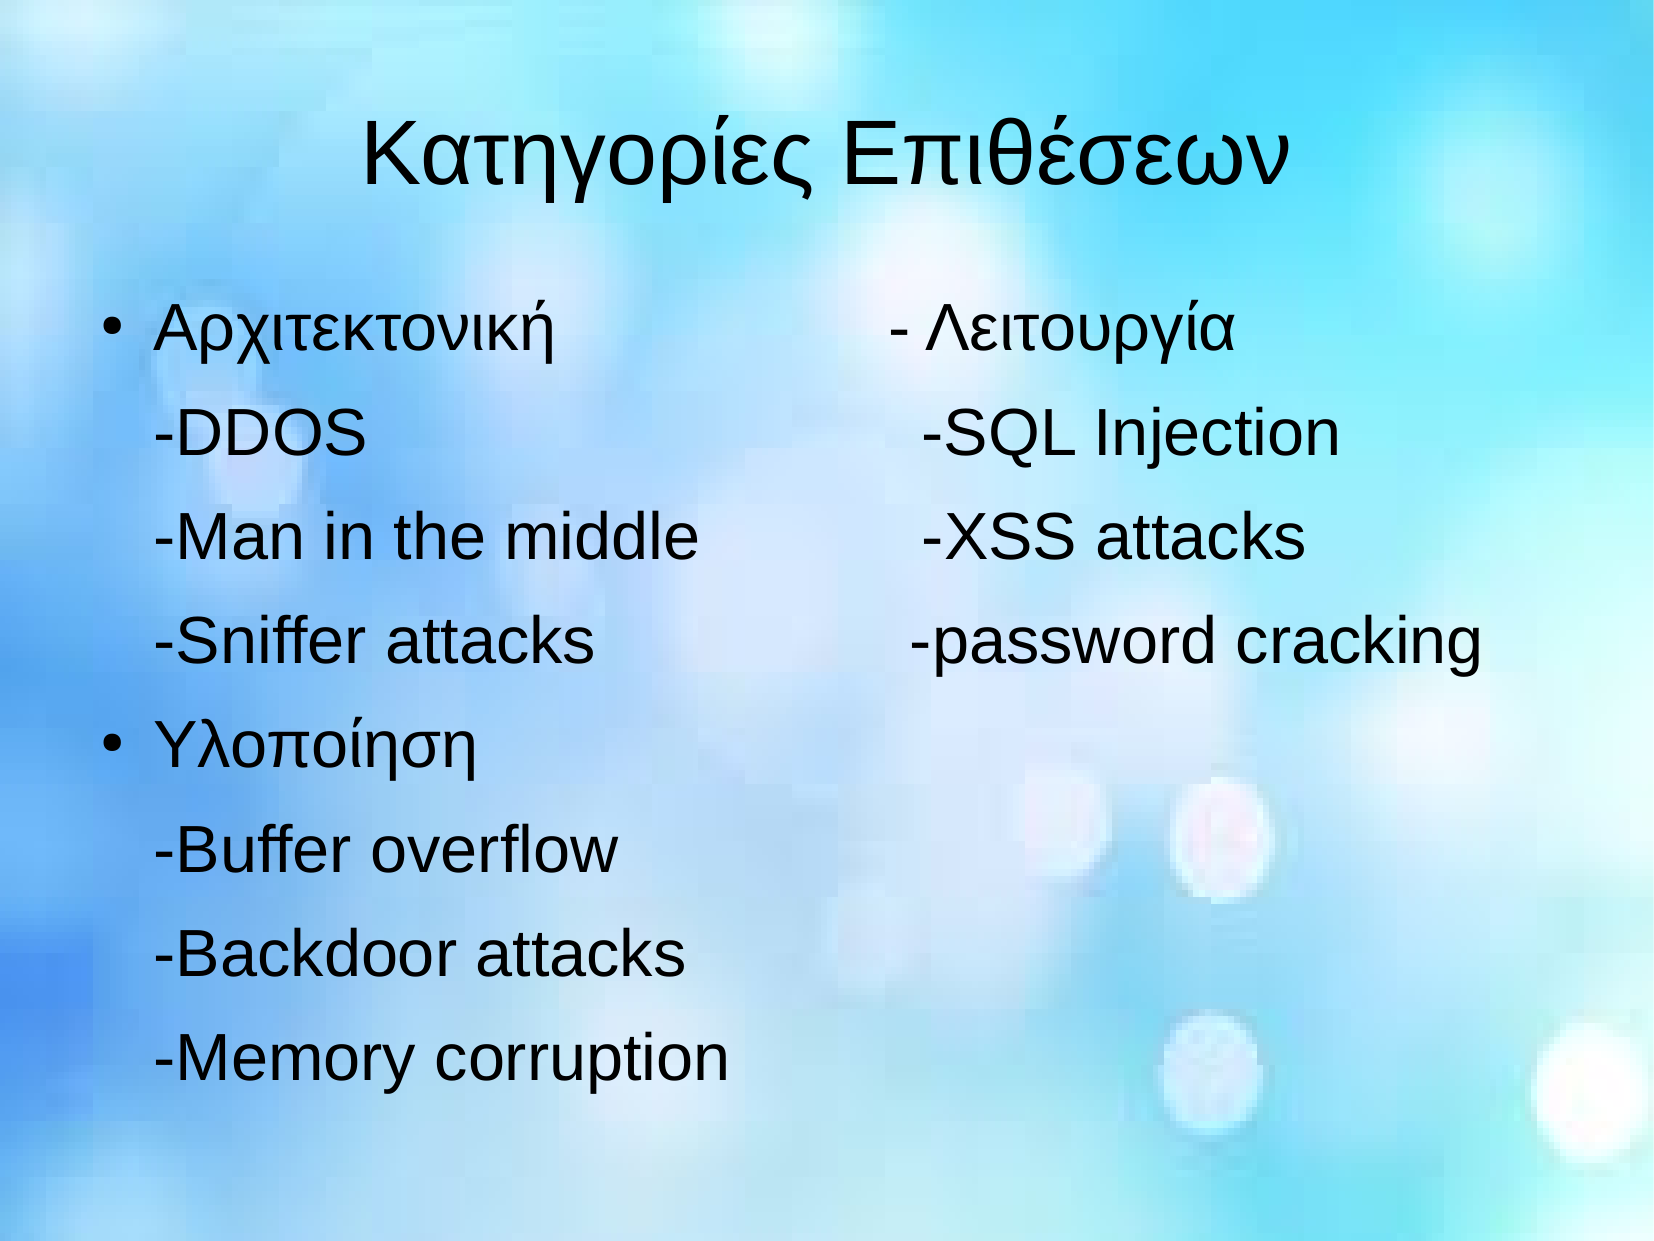

# Κατηγορίες Επιθέσεων
Αρχιτεκτονική - Λειτουργία
-DDOS -SQL Injection
-Man in the middle -XSS attacks
-Sniffer attacks -password cracking
Υλοποίηση
-Buffer overflow
-Backdoor attacks
-Memory corruption